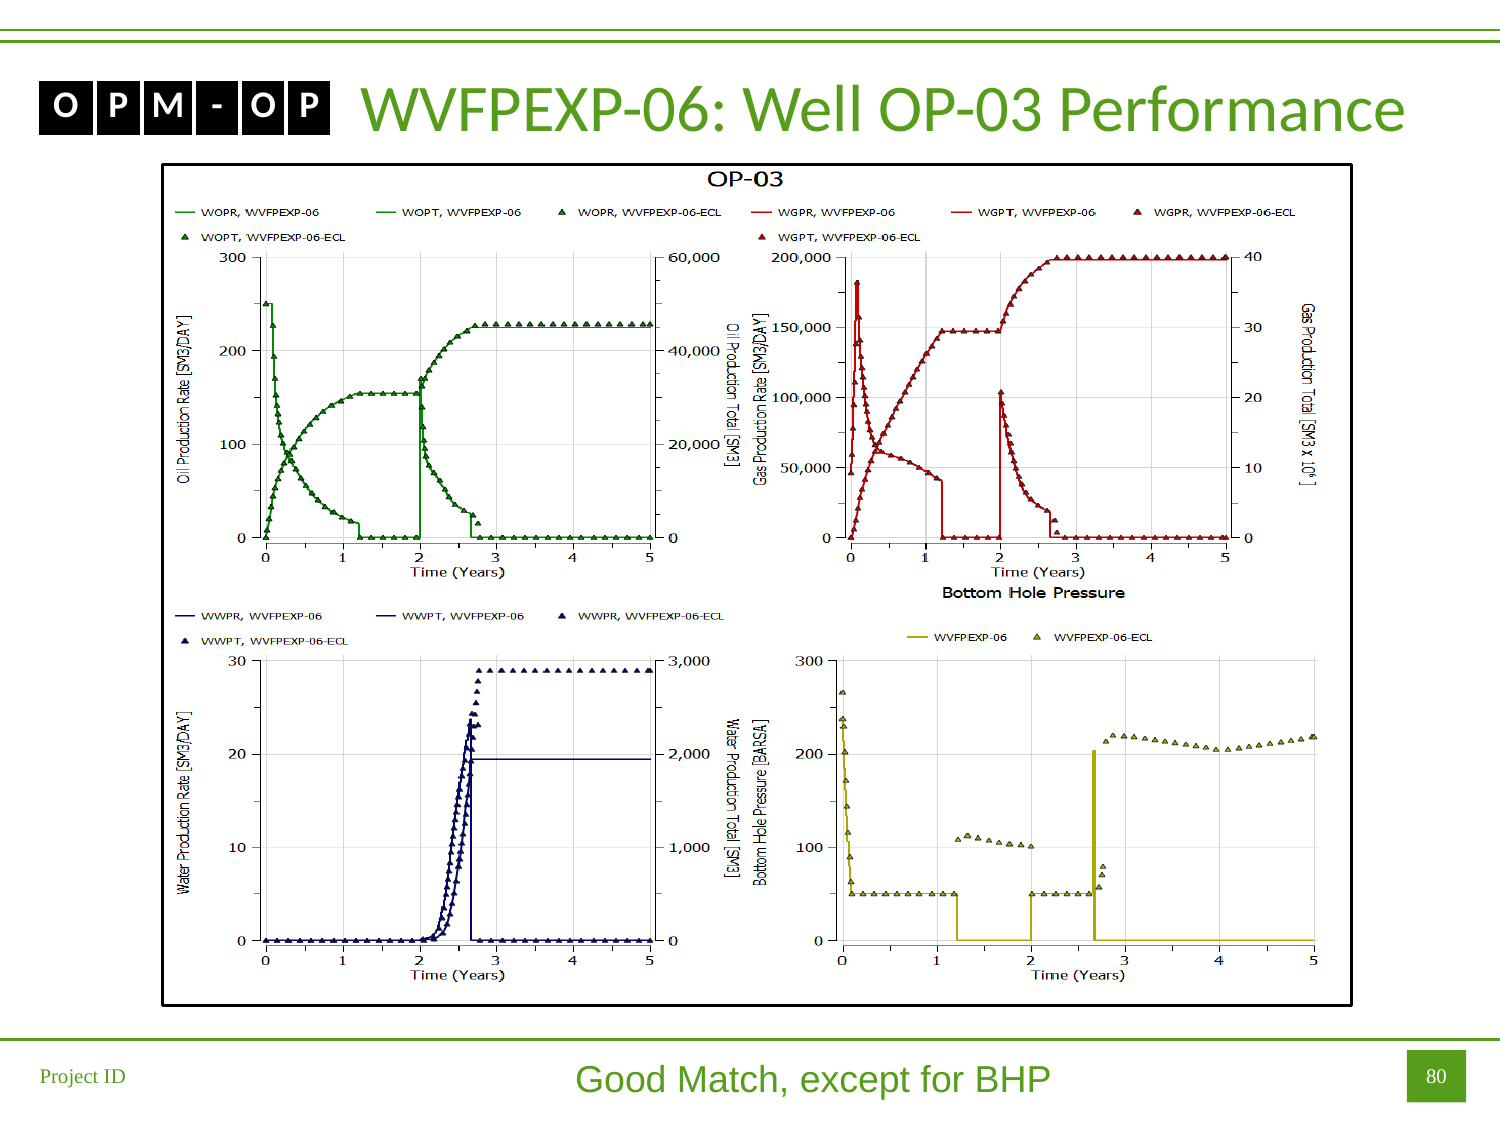

# WVFPEXP-06: Well OP-03 Performance
Project ID
80
Good Match, except for BHP